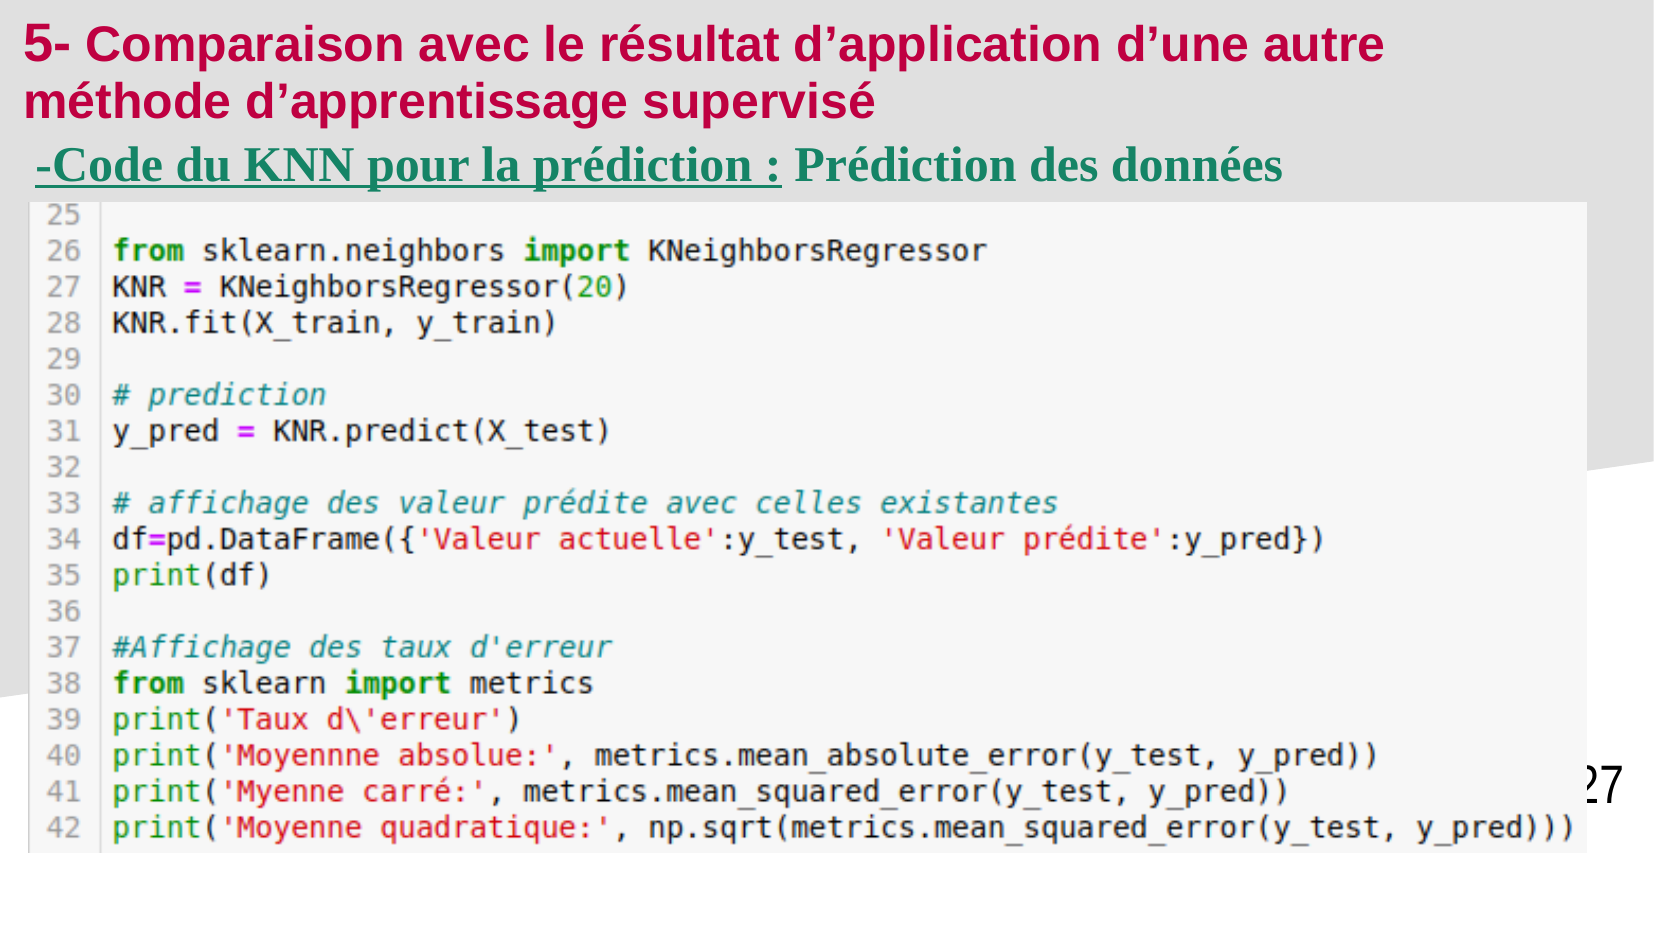

# 5- Comparaison avec le résultat d’application d’une autre méthode d’apprentissage supervisé
-Code du KNN pour la prédiction : Prédiction des données
27